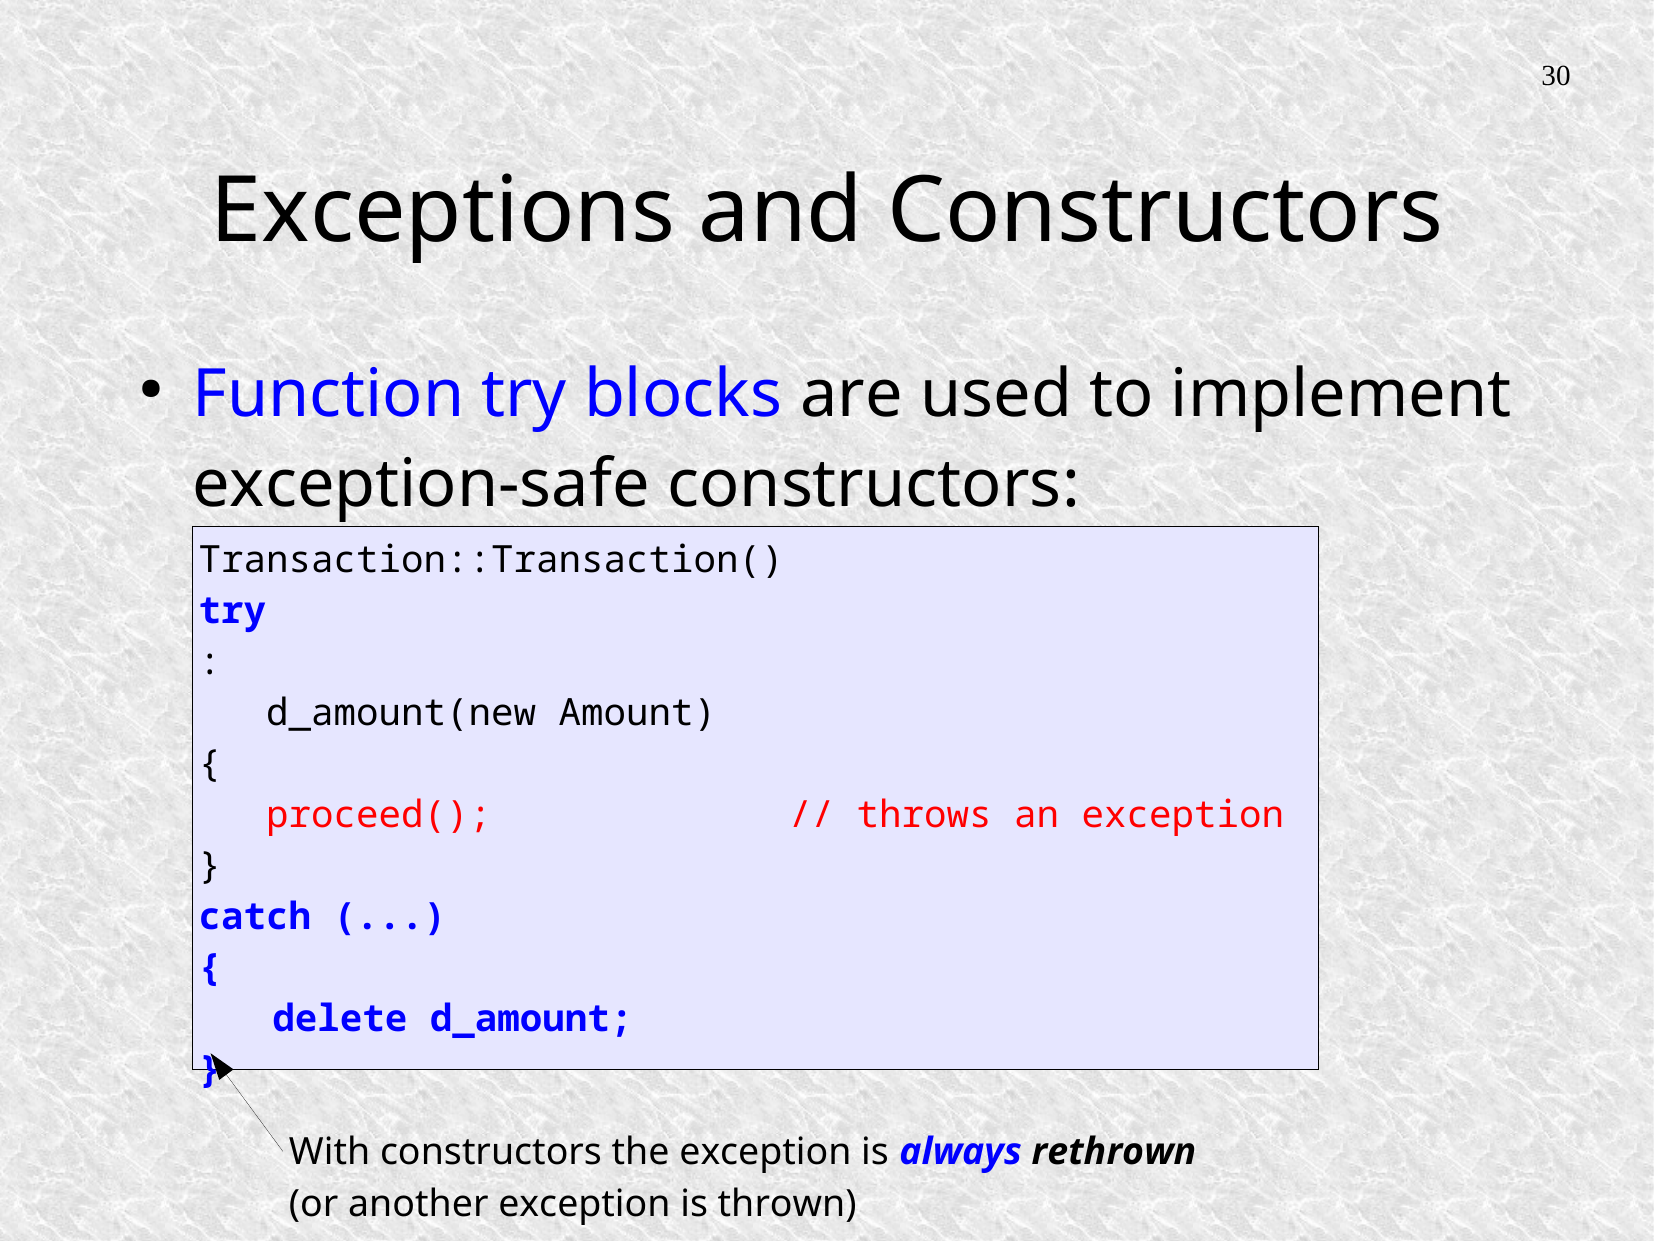

30
# Exceptions and Constructors
Function try blocks are used to implement exception-safe constructors:
Transaction::Transaction()
try
:
 d_amount(new Amount)
{
 proceed();					// throws an exception
}
catch (...)
{
	delete d_amount;
}
With constructors the exception is always rethrown
(or another exception is thrown)